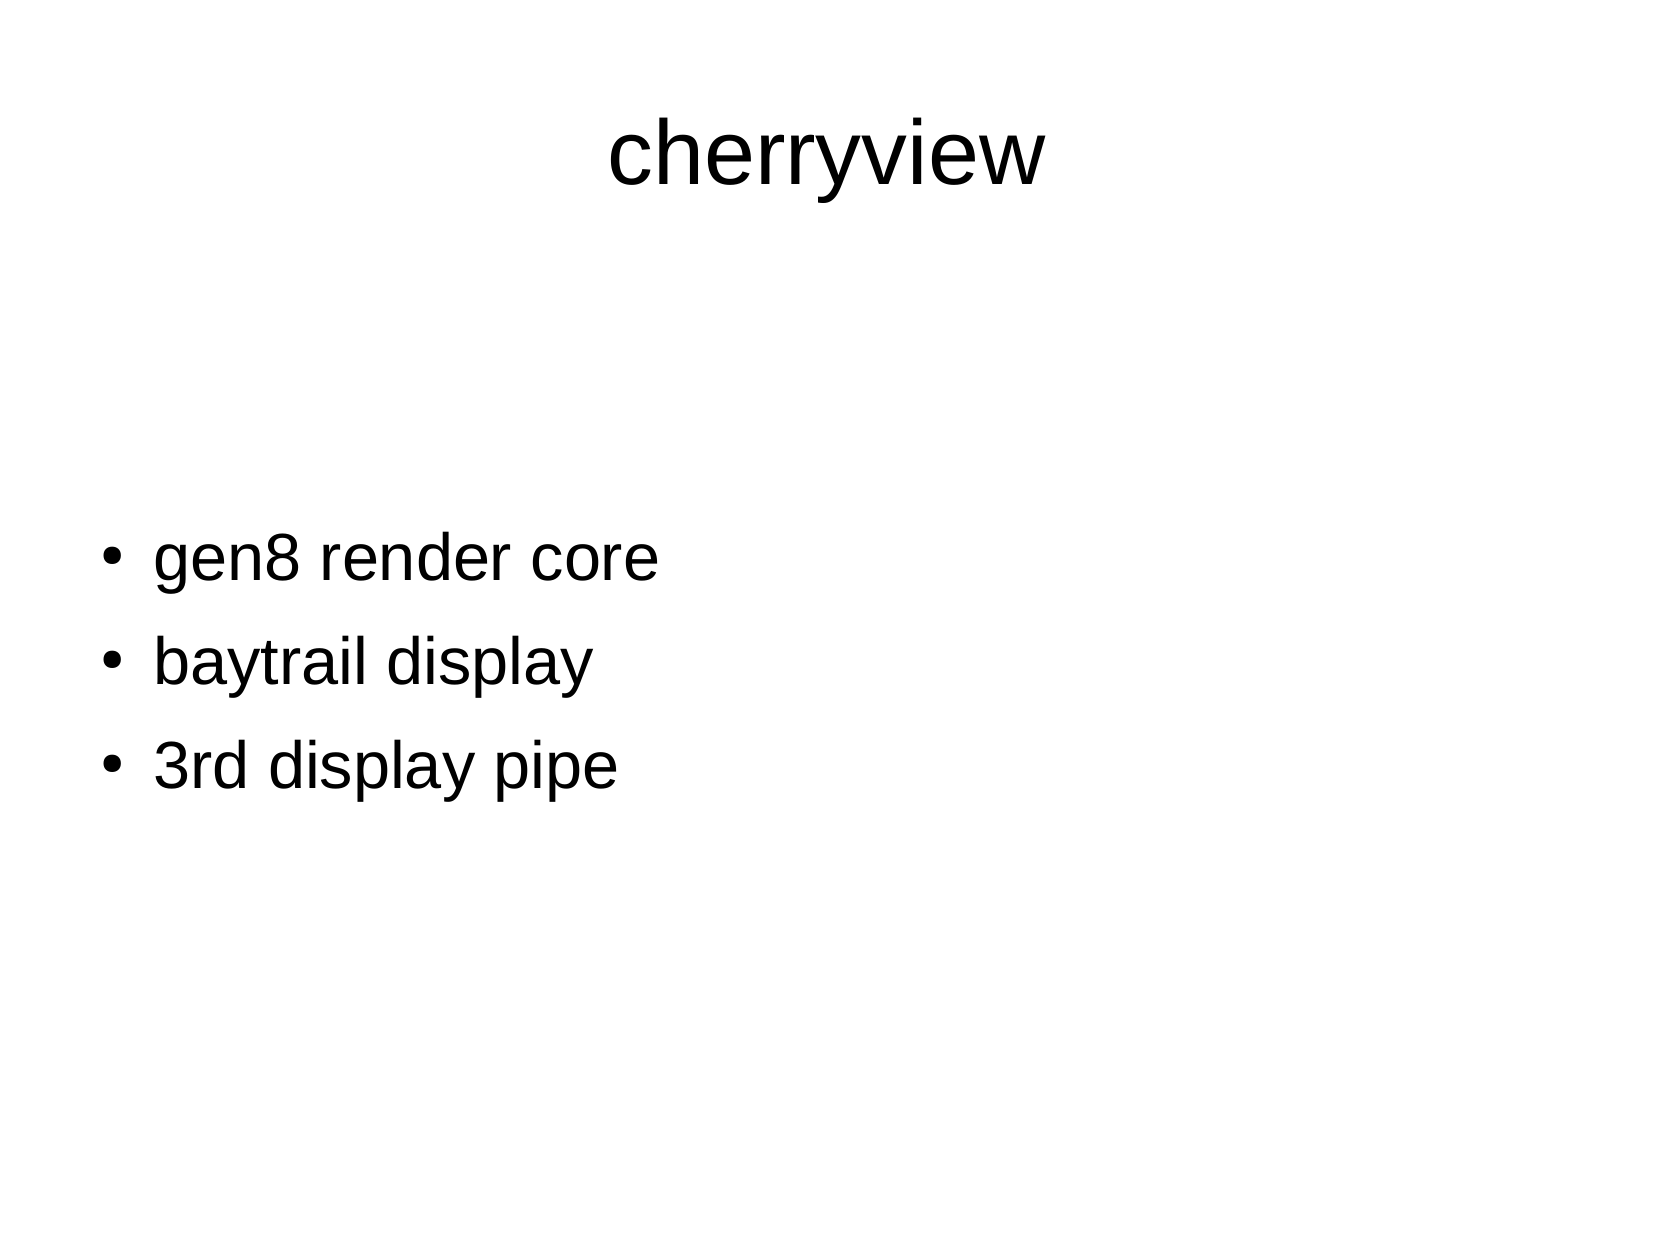

# cherryview
gen8 render core
baytrail display
3rd display pipe